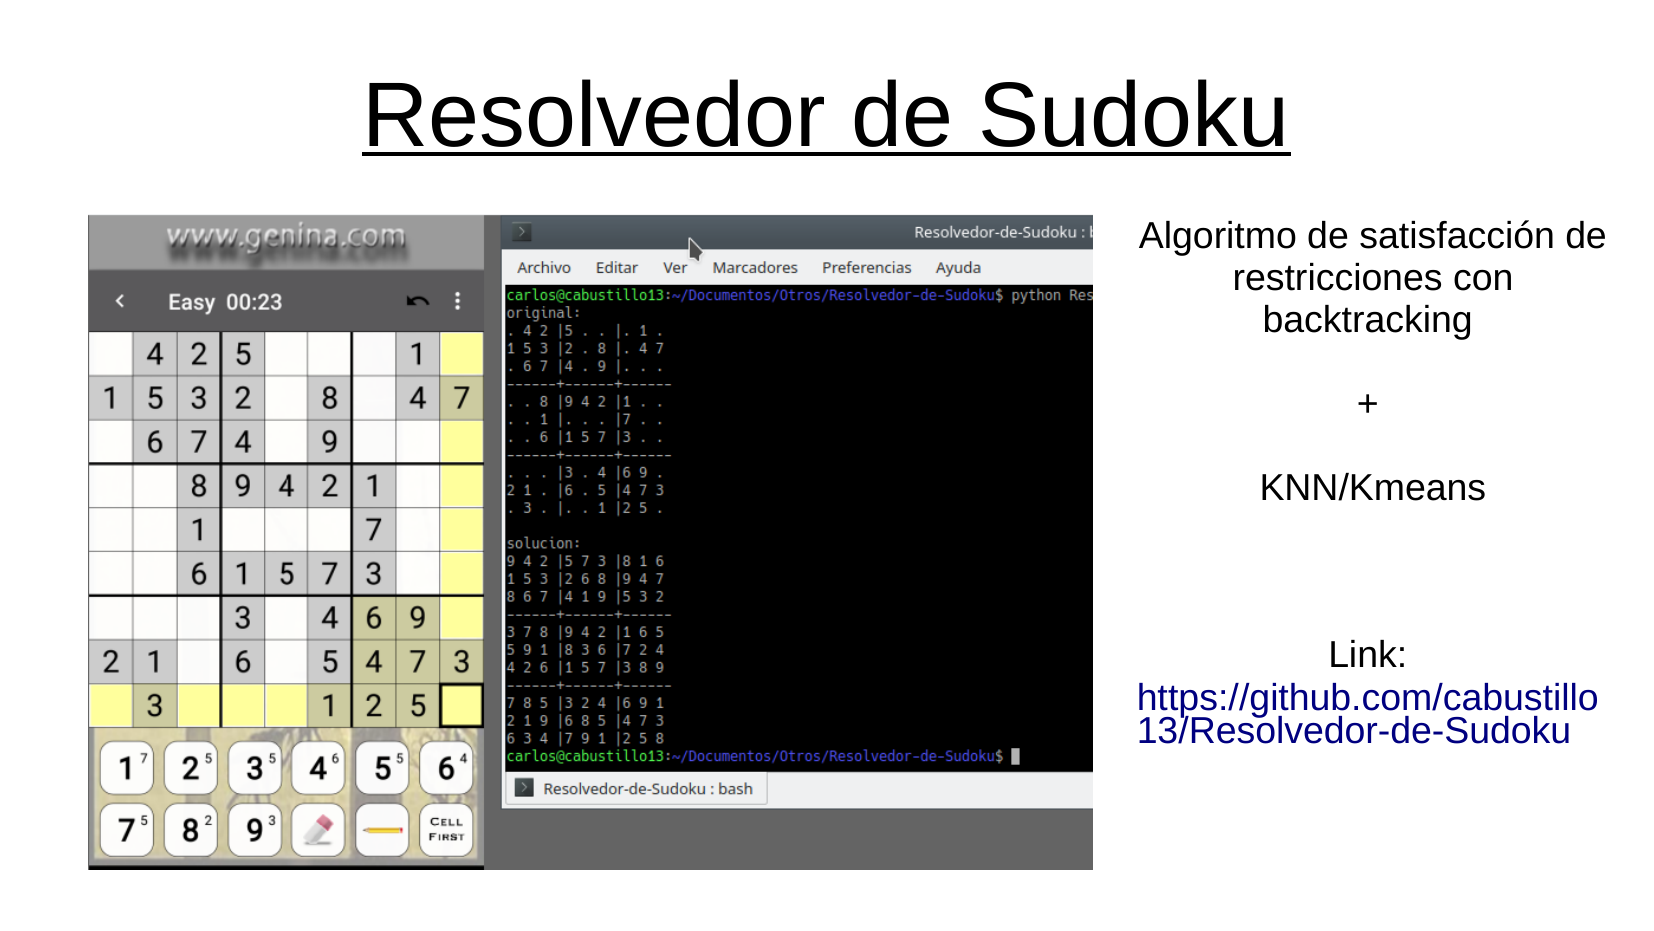

# Resolvedor de Sudoku
Algoritmo de satisfacción de restricciones con backtracking
+
KNN/Kmeans
Link: https://github.com/cabustillo13/Resolvedor-de-Sudoku